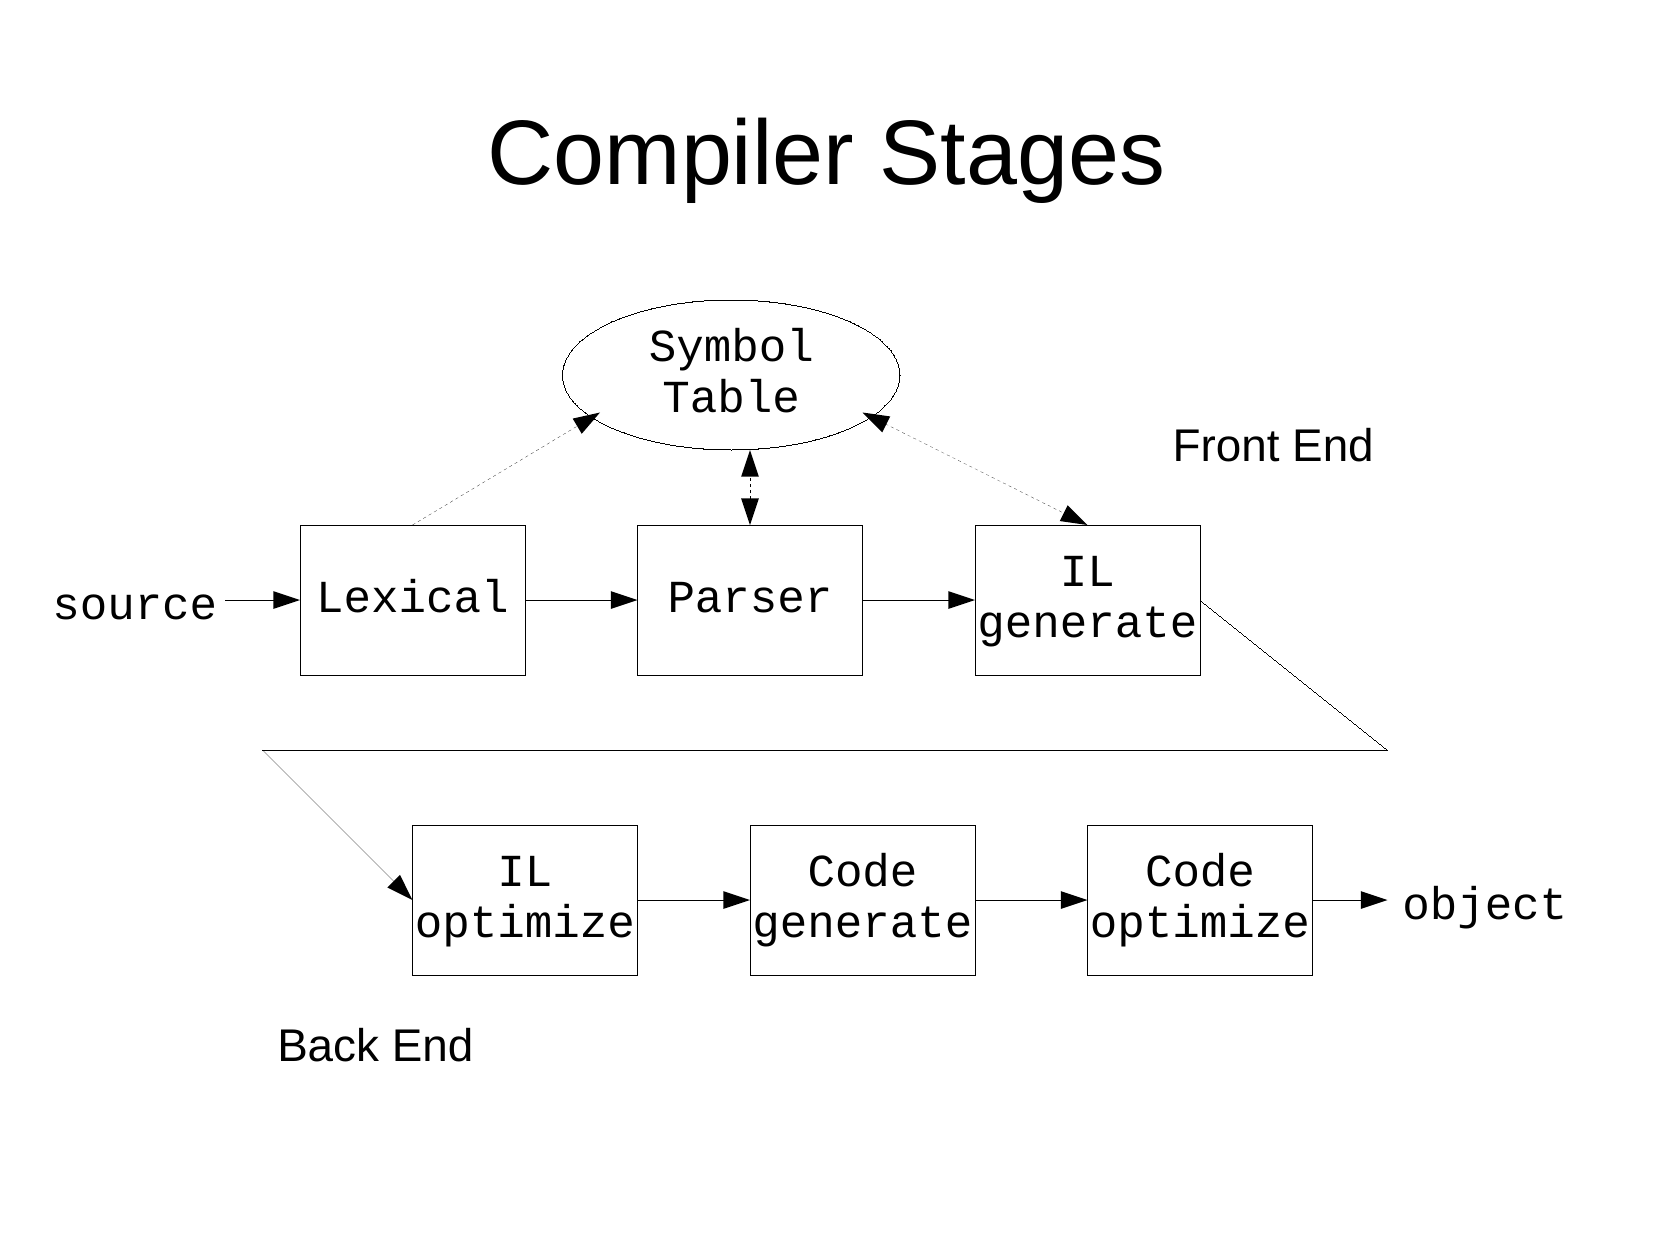

# Compiler Stages
Symbol
Table
Front End
Lexical
Parser
IL
generate
source
IL
optimize
Code
generate
Code
optimize
object
Back End